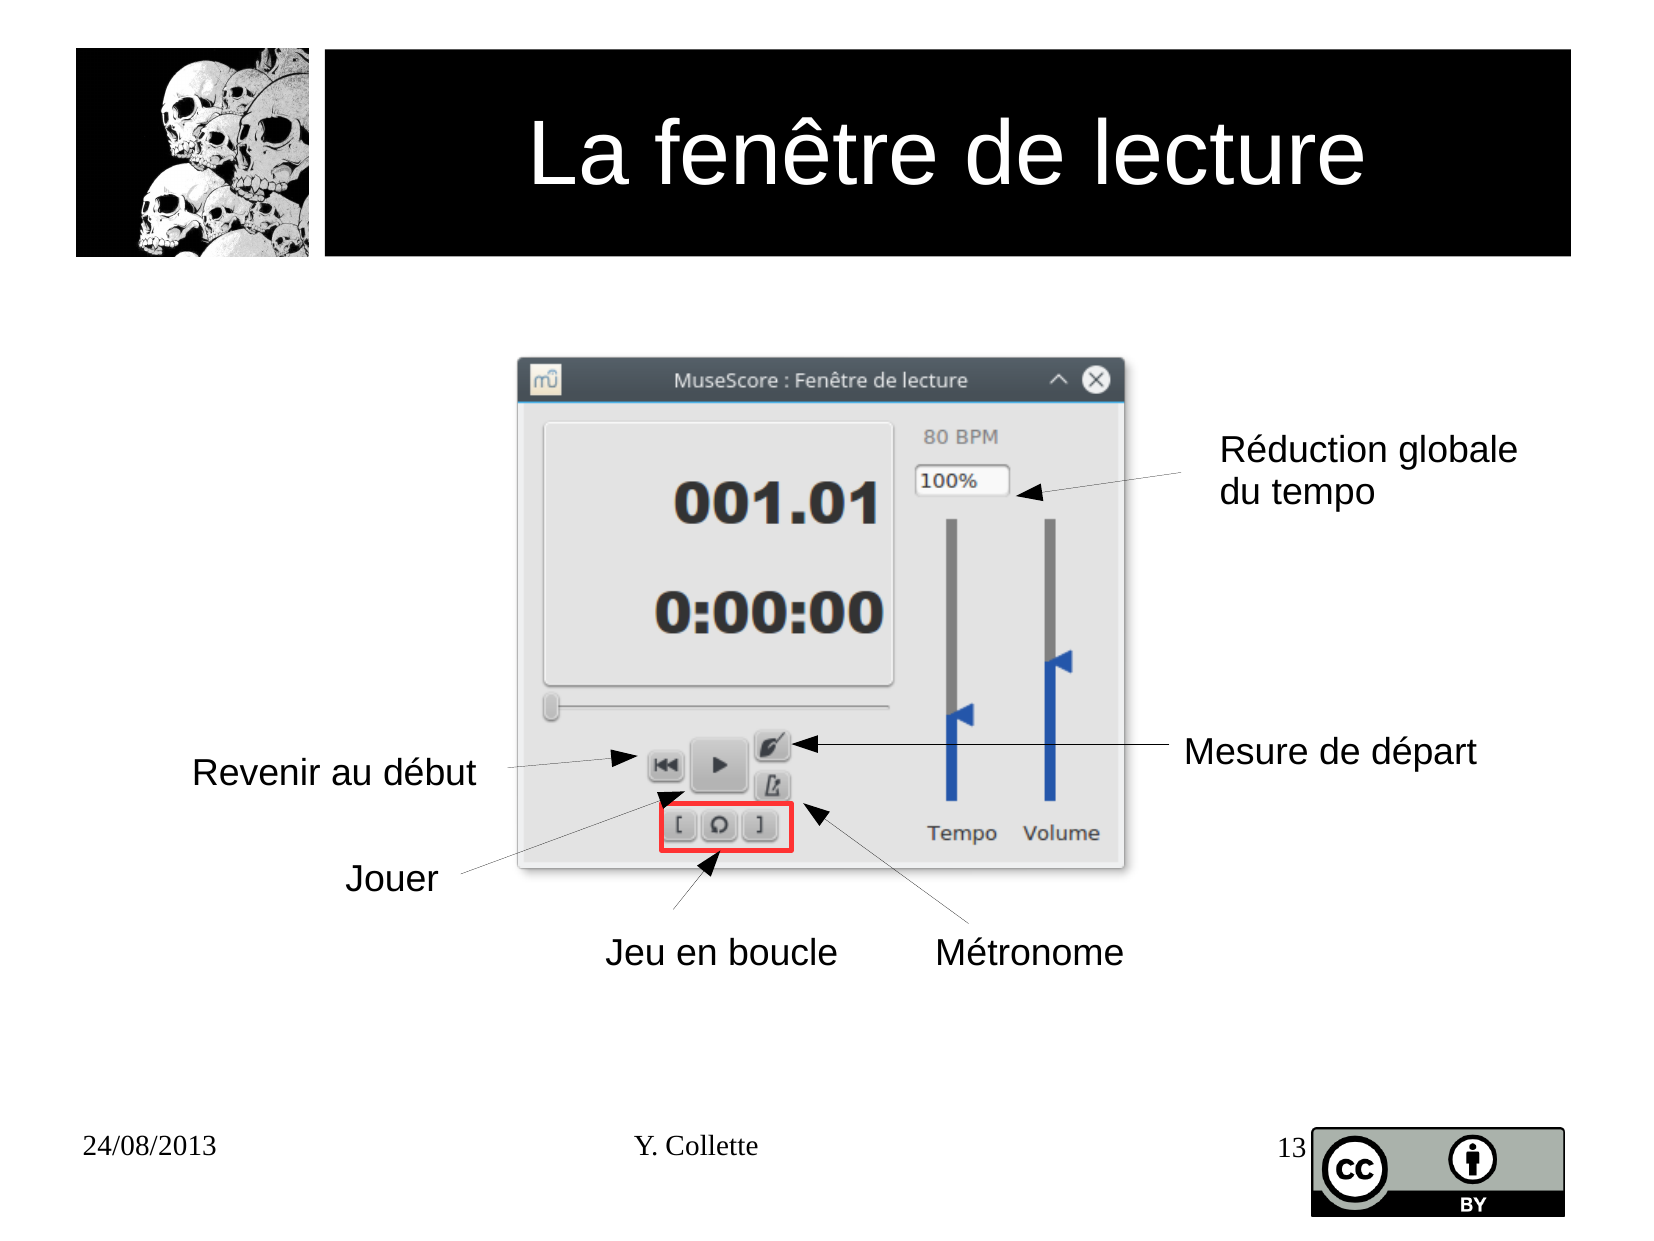

# La fenêtre de lecture
Réduction globale du tempo
Mesure de départ
Revenir au début
Jouer
Jeu en boucle
Métronome
Y. Collette
13